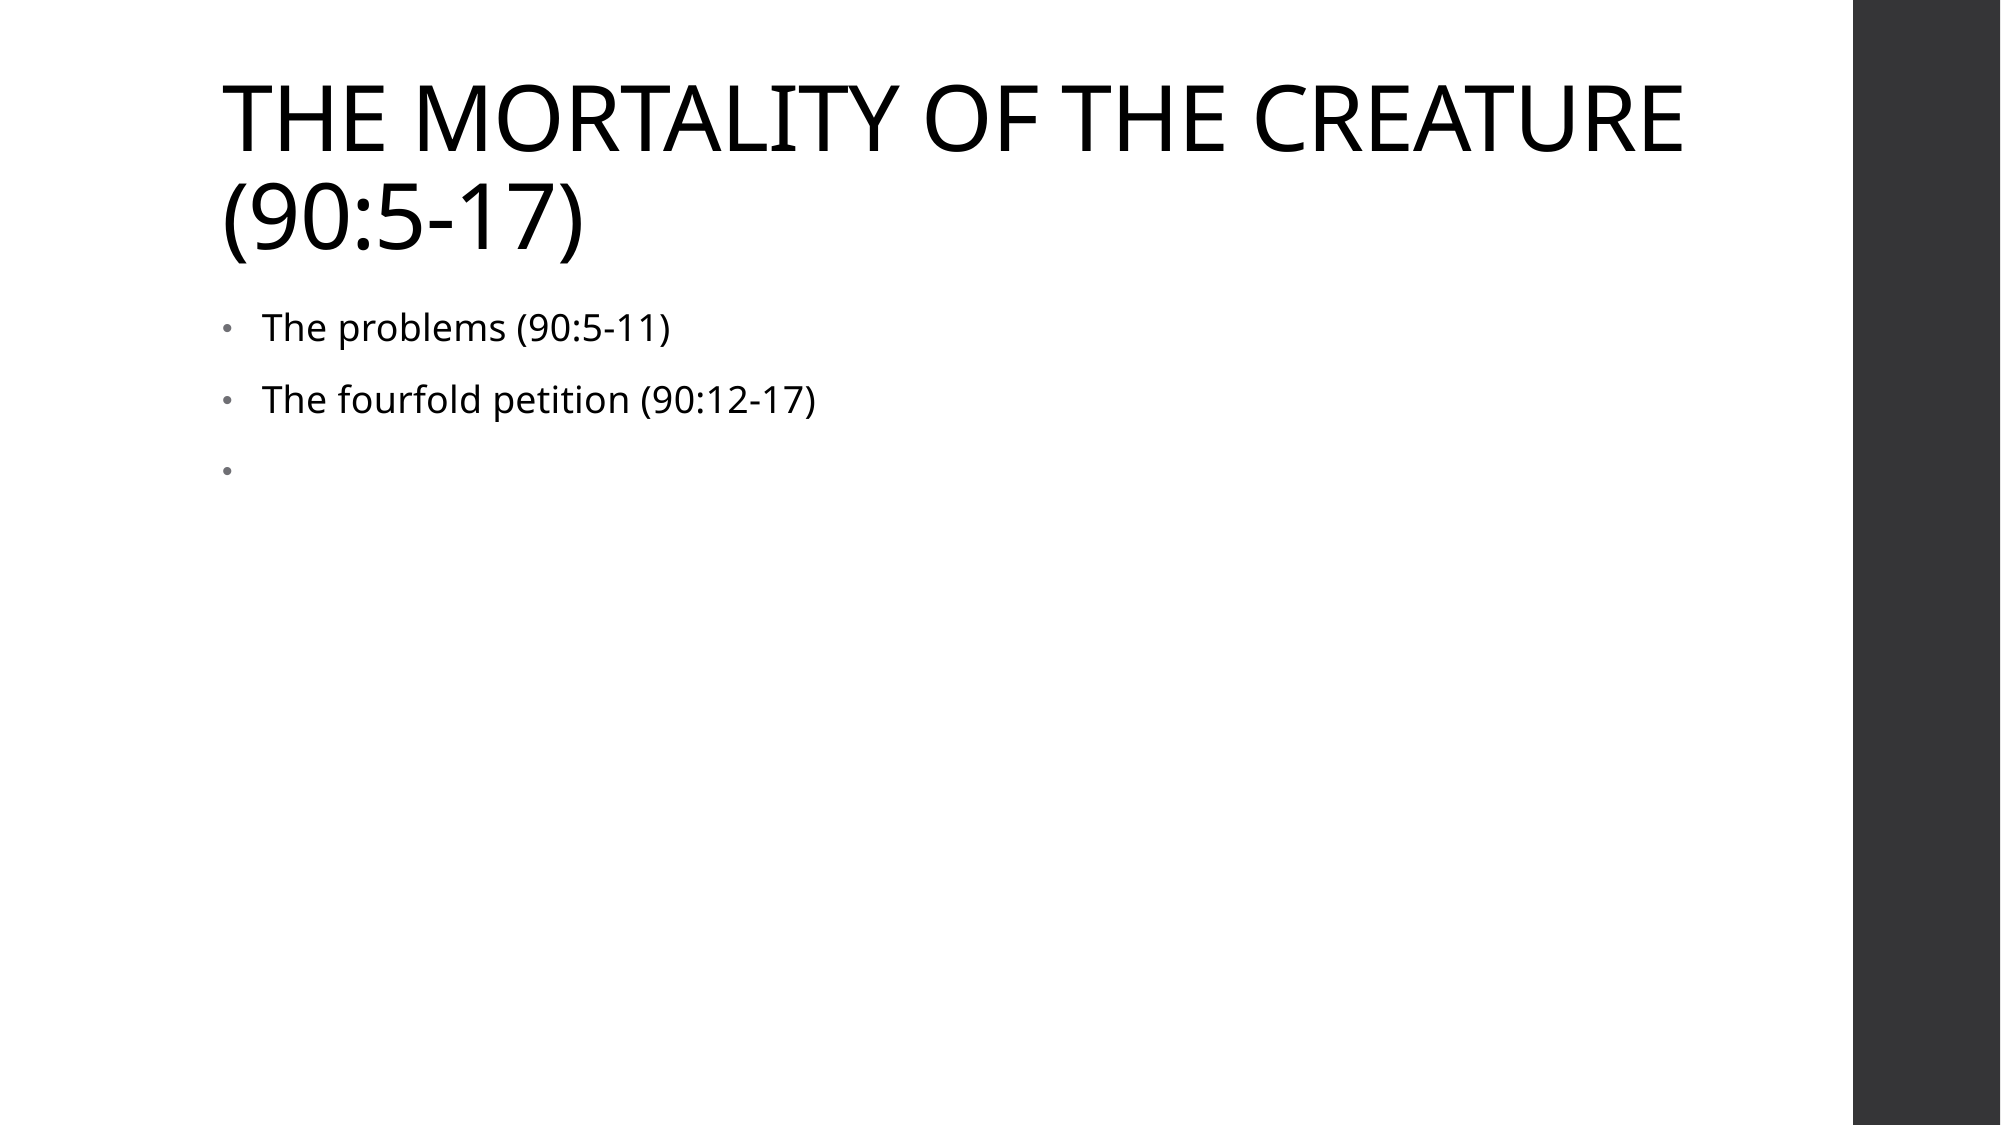

# THE MORTALITY OF THE CREATURE (90:5-17)
 The problems (90:5-11)
 The fourfold petition (90:12-17)